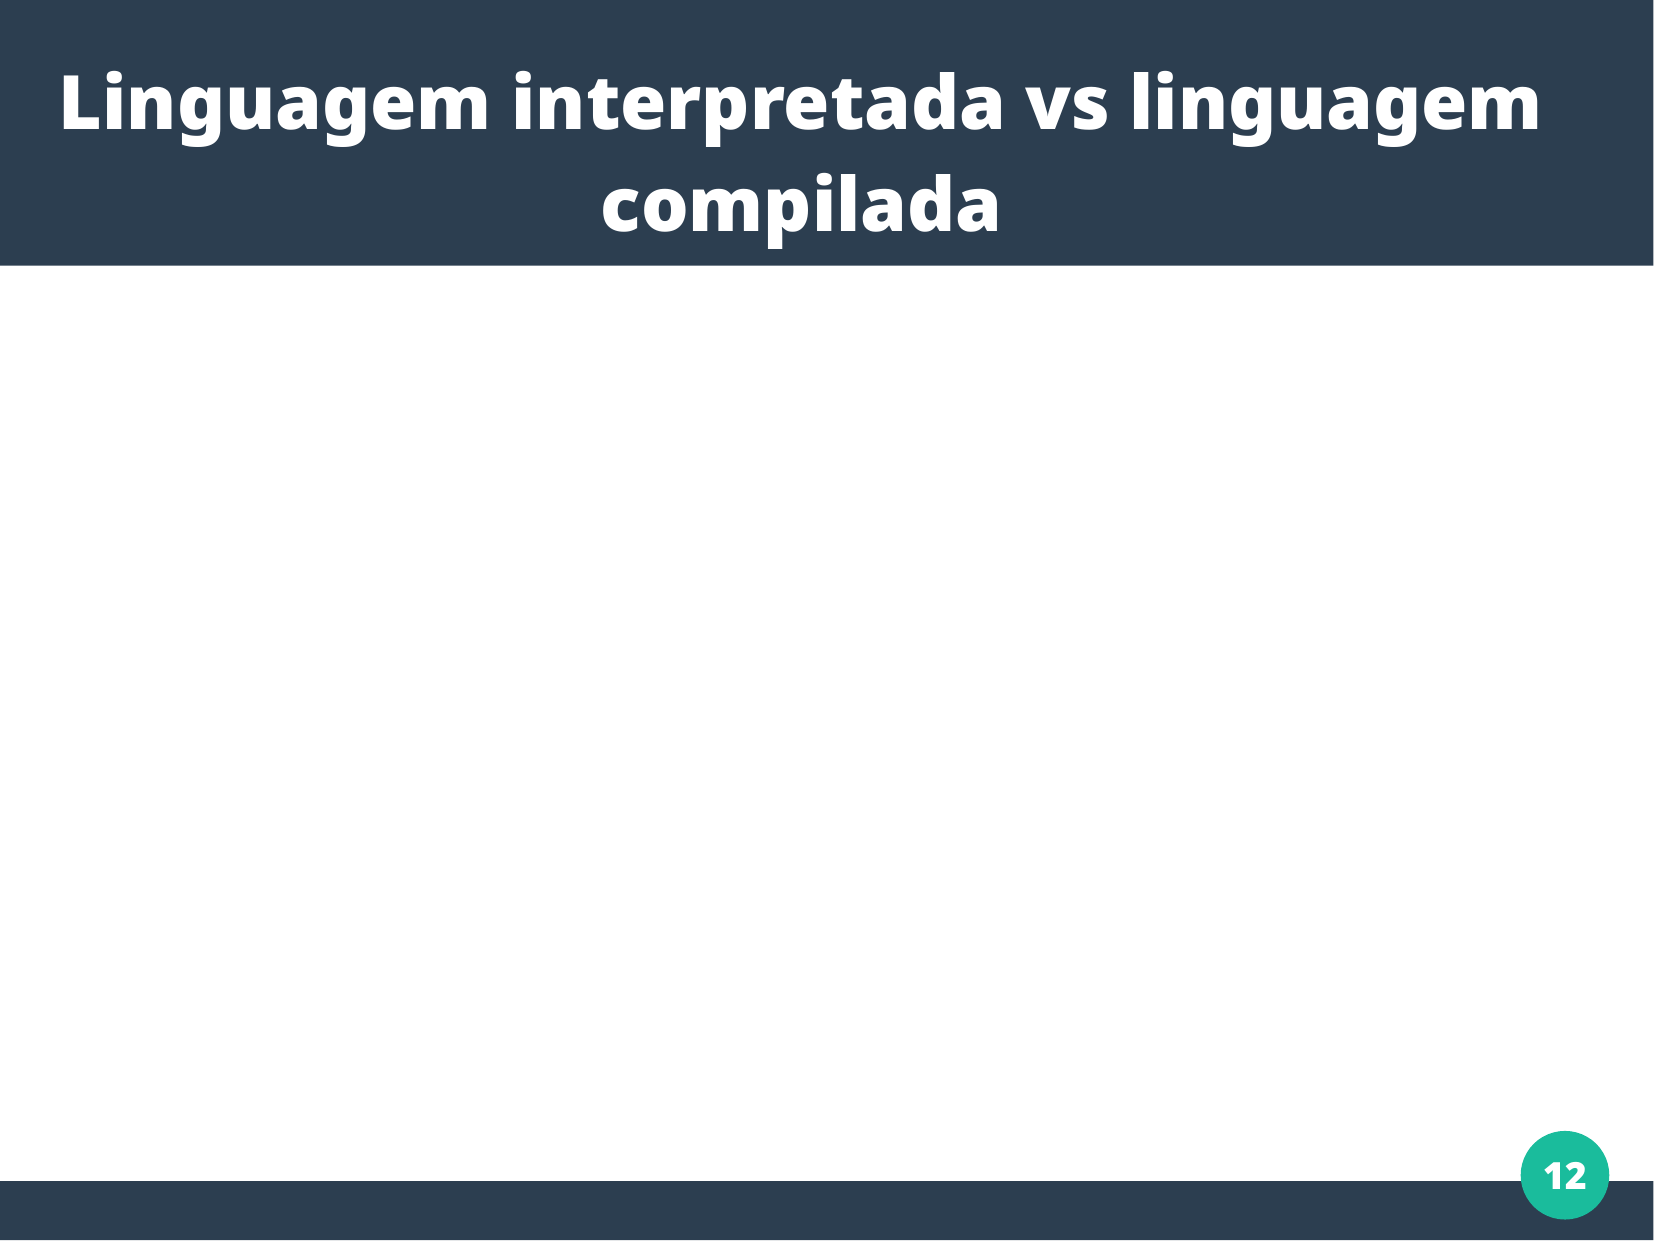

# Linguagem interpretada vs linguagem compilada
12